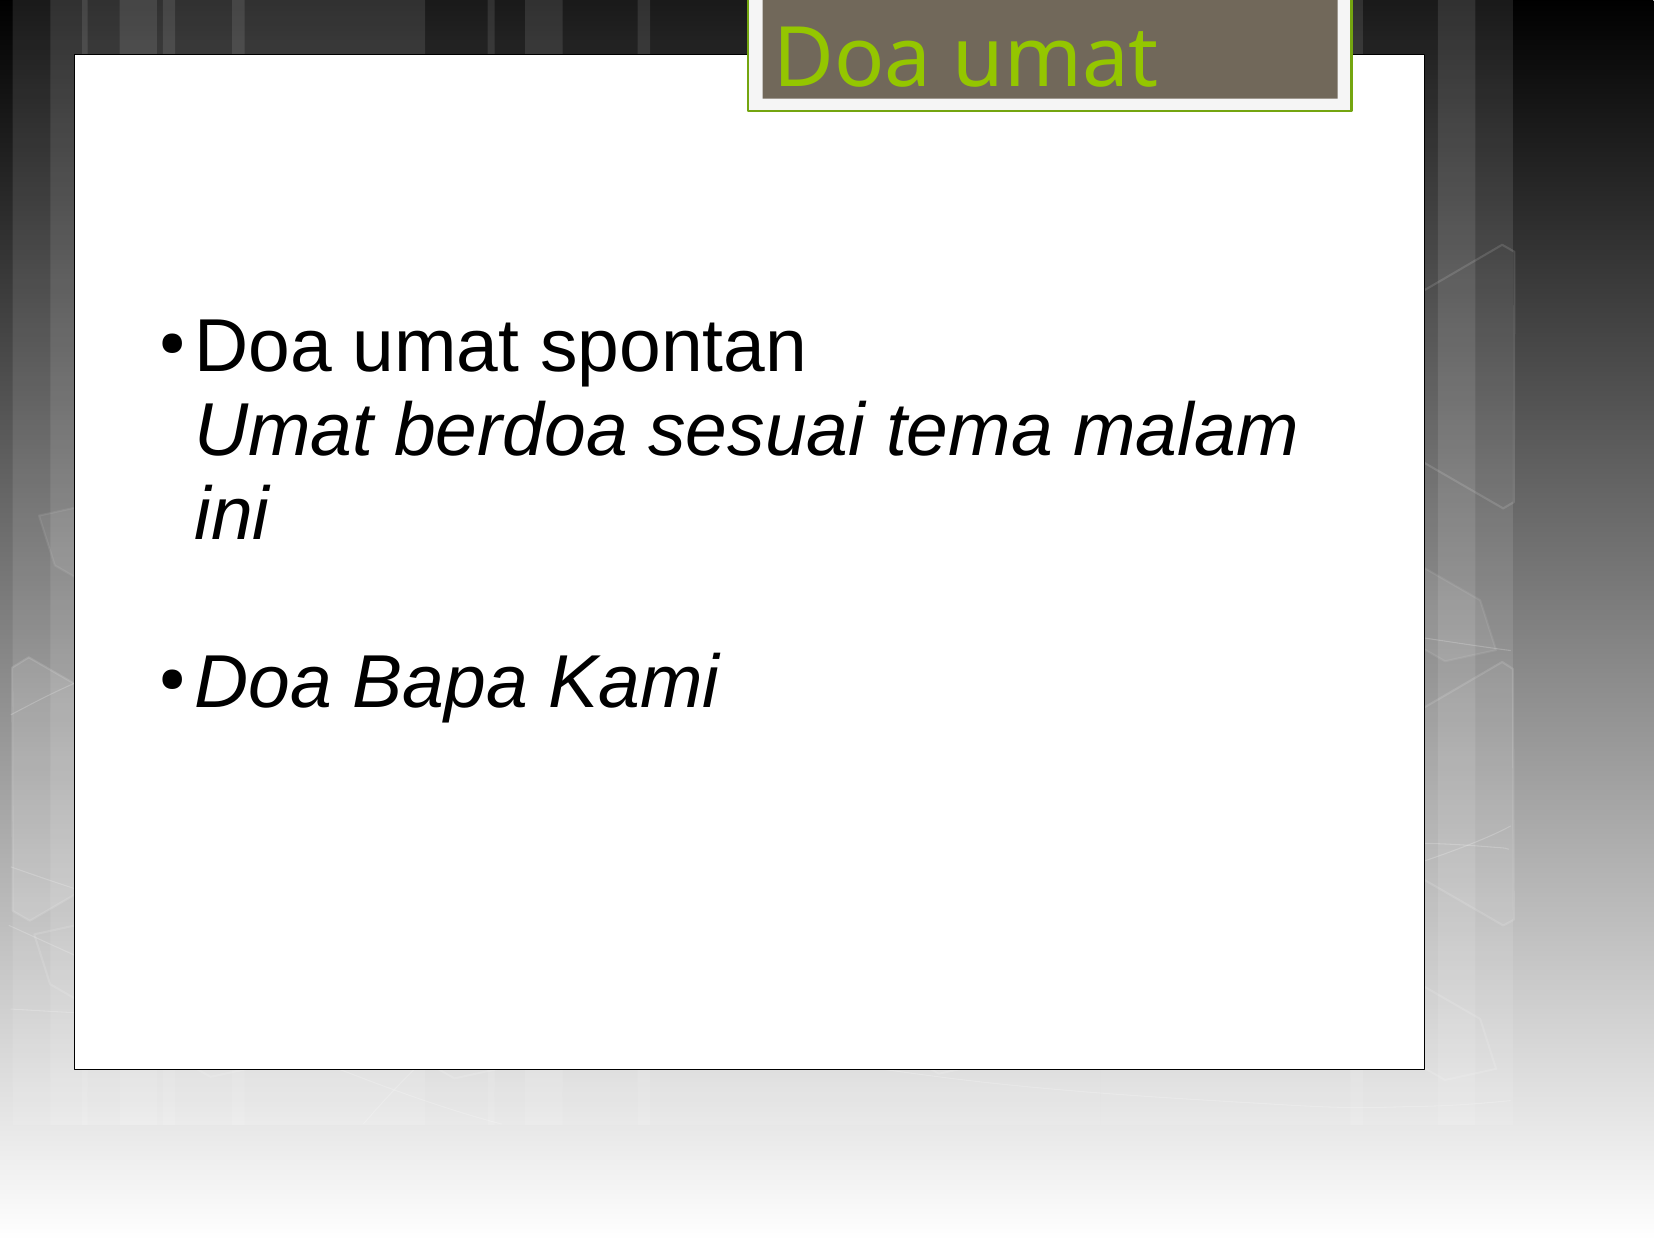

# Doa umat
Doa umat spontan
Umat berdoa sesuai tema malam ini
Doa Bapa Kami